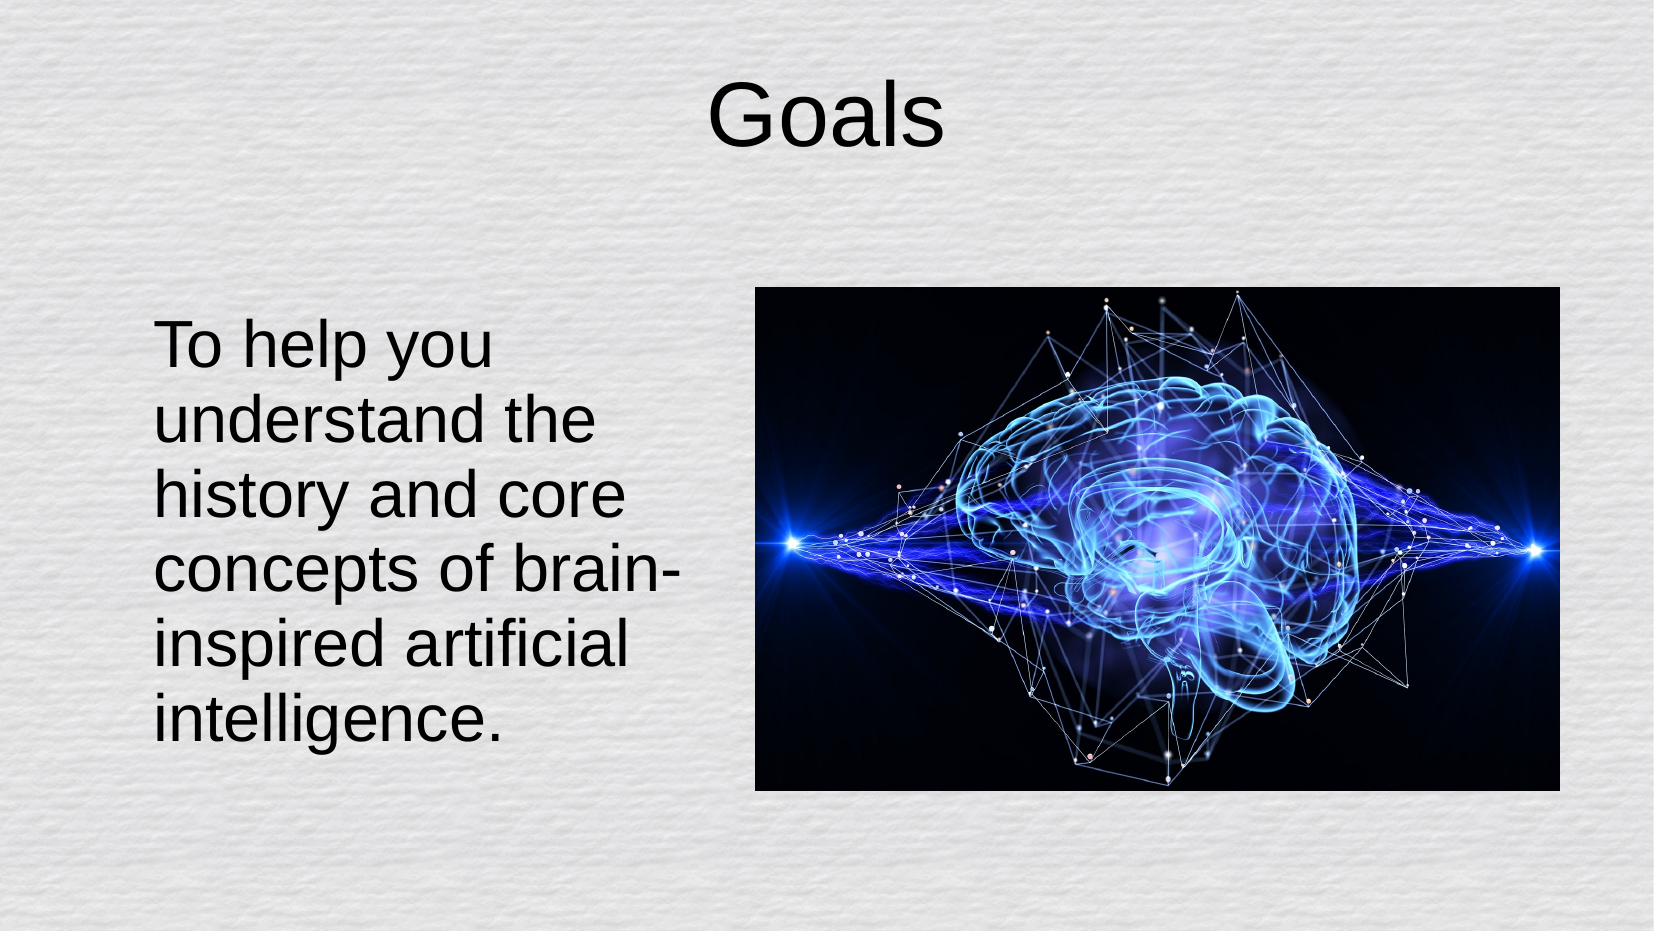

# Goals
To help you understand the history and core concepts of brain-inspired artificial intelligence.